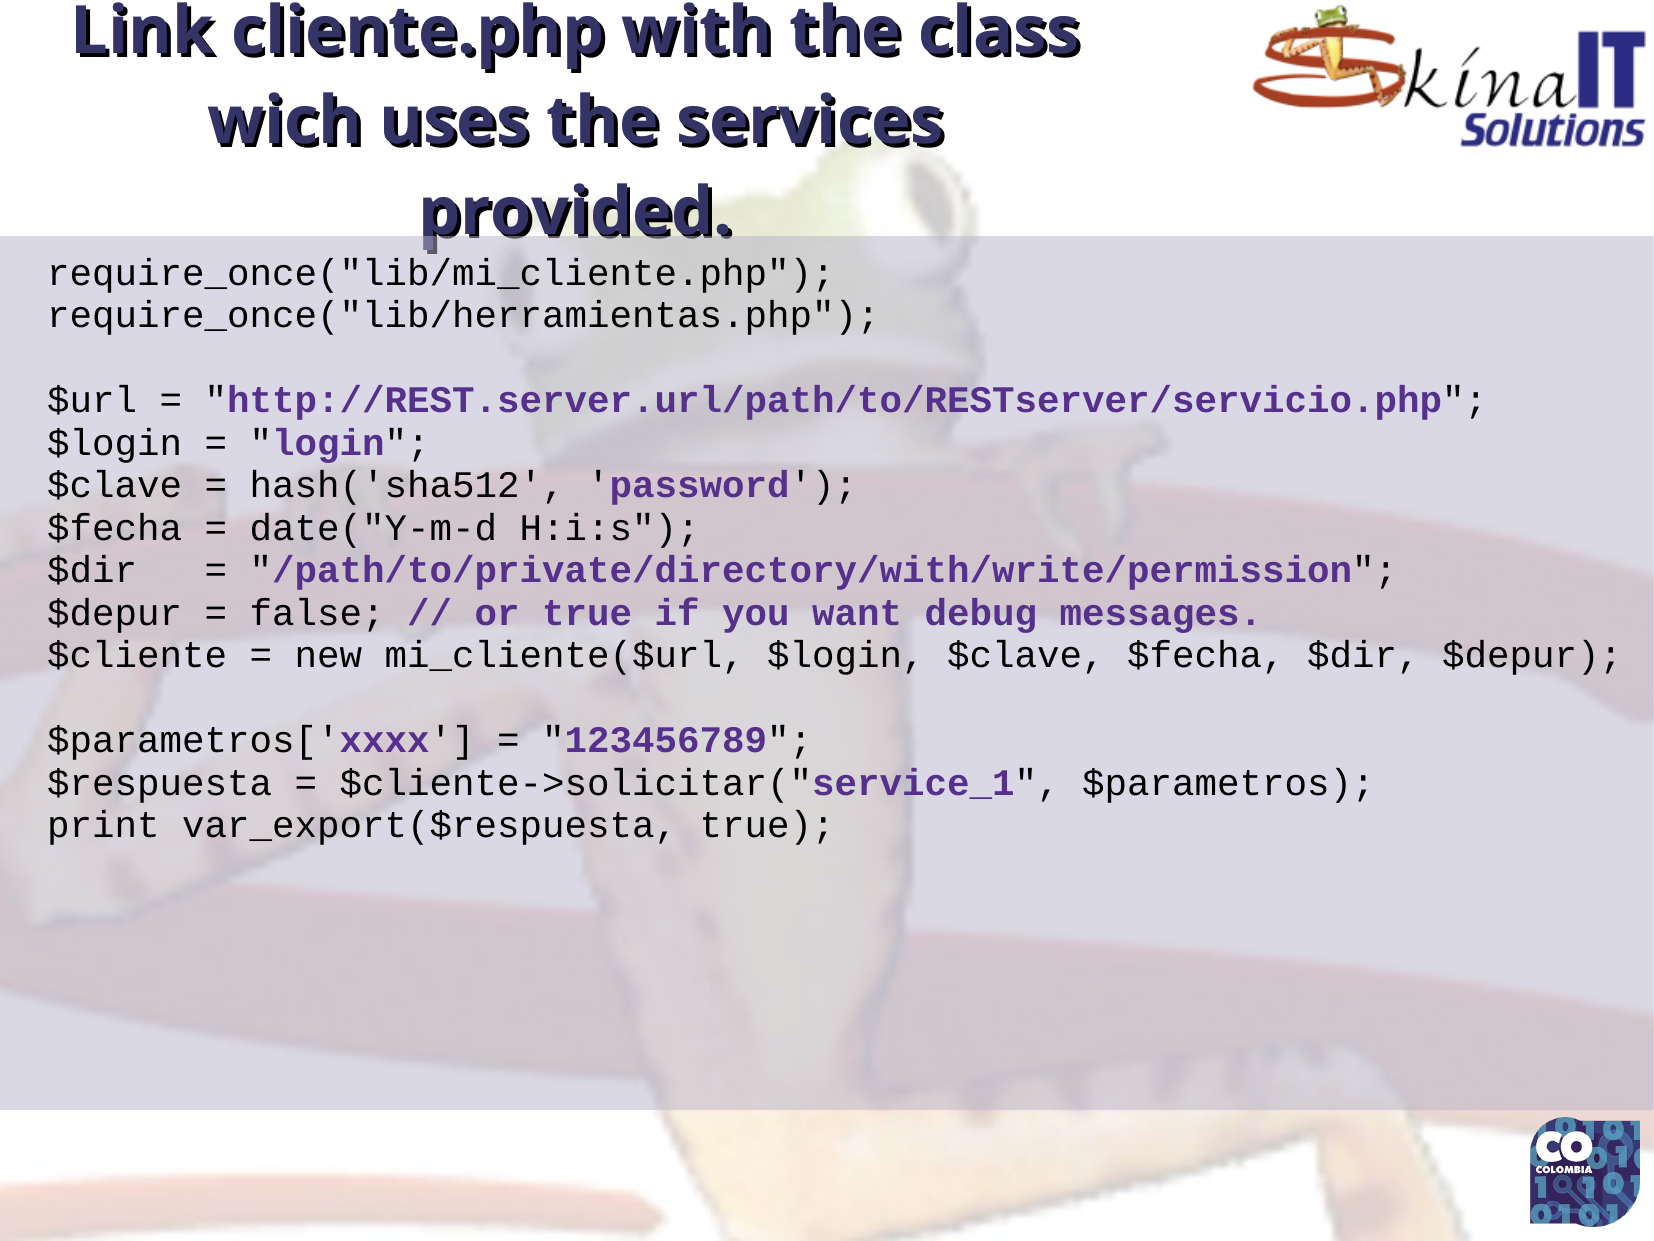

# Link cliente.php with the class wich uses the services provided.
require_once("lib/mi_cliente.php");
require_once("lib/herramientas.php");
$url = "http://REST.server.url/path/to/RESTserver/servicio.php";
$login = "login";
$clave = hash('sha512', 'password');
$fecha = date("Y-m-d H:i:s");
$dir = "/path/to/private/directory/with/write/permission";
$depur = false; // or true if you want debug messages.
$cliente = new mi_cliente($url, $login, $clave, $fecha, $dir, $depur);
$parametros['xxxx'] = "123456789";
$respuesta = $cliente->solicitar("service_1", $parametros);
print var_export($respuesta, true);